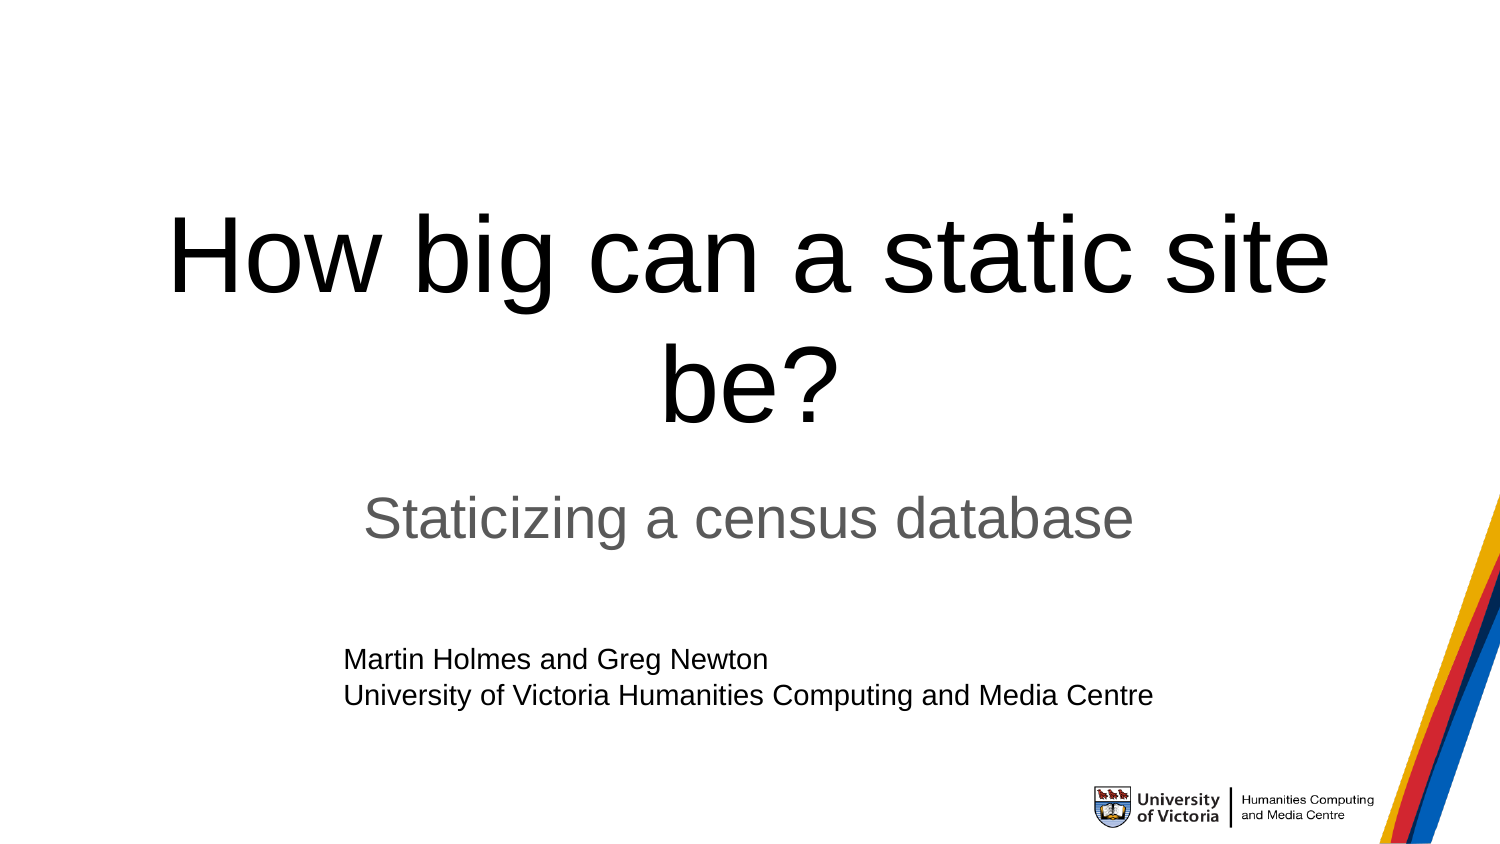

# How big can a static site be?
Staticizing a census database
Martin Holmes and Greg Newton
University of Victoria Humanities Computing and Media Centre